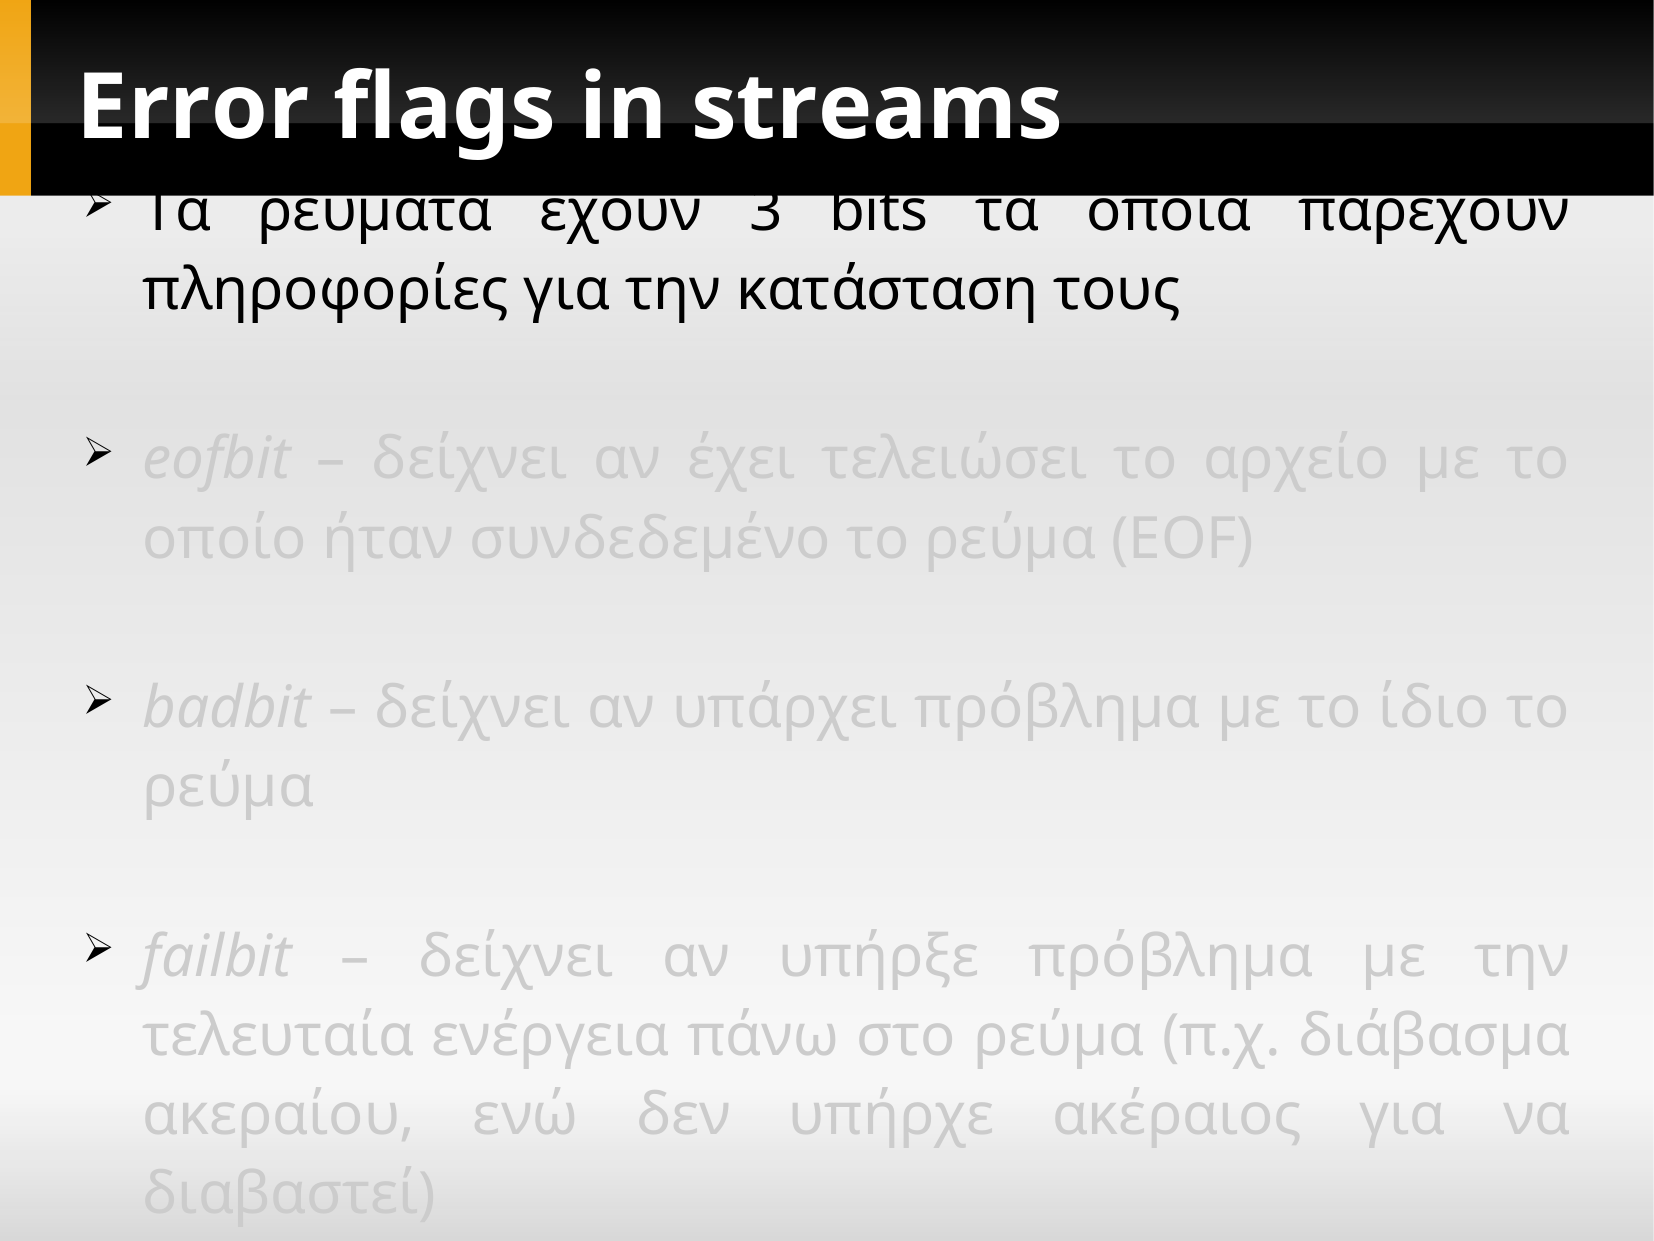

# Error flags in streams
Τα ρεύματα έχουν 3 bits τα οποία παρέχουν πληροφορίες για την κατάσταση τους
eofbit – δείχνει αν έχει τελειώσει το αρχείο με το οποίο ήταν συνδεδεμένο το ρεύμα (EOF)
badbit – δείχνει αν υπάρχει πρόβλημα με το ίδιο το ρεύμα
failbit – δείχνει αν υπήρξε πρόβλημα με την τελευταία ενέργεια πάνω στο ρεύμα (π.χ. διάβασμα ακεραίου, ενώ δεν υπήρχε ακέραιος για να διαβαστεί)